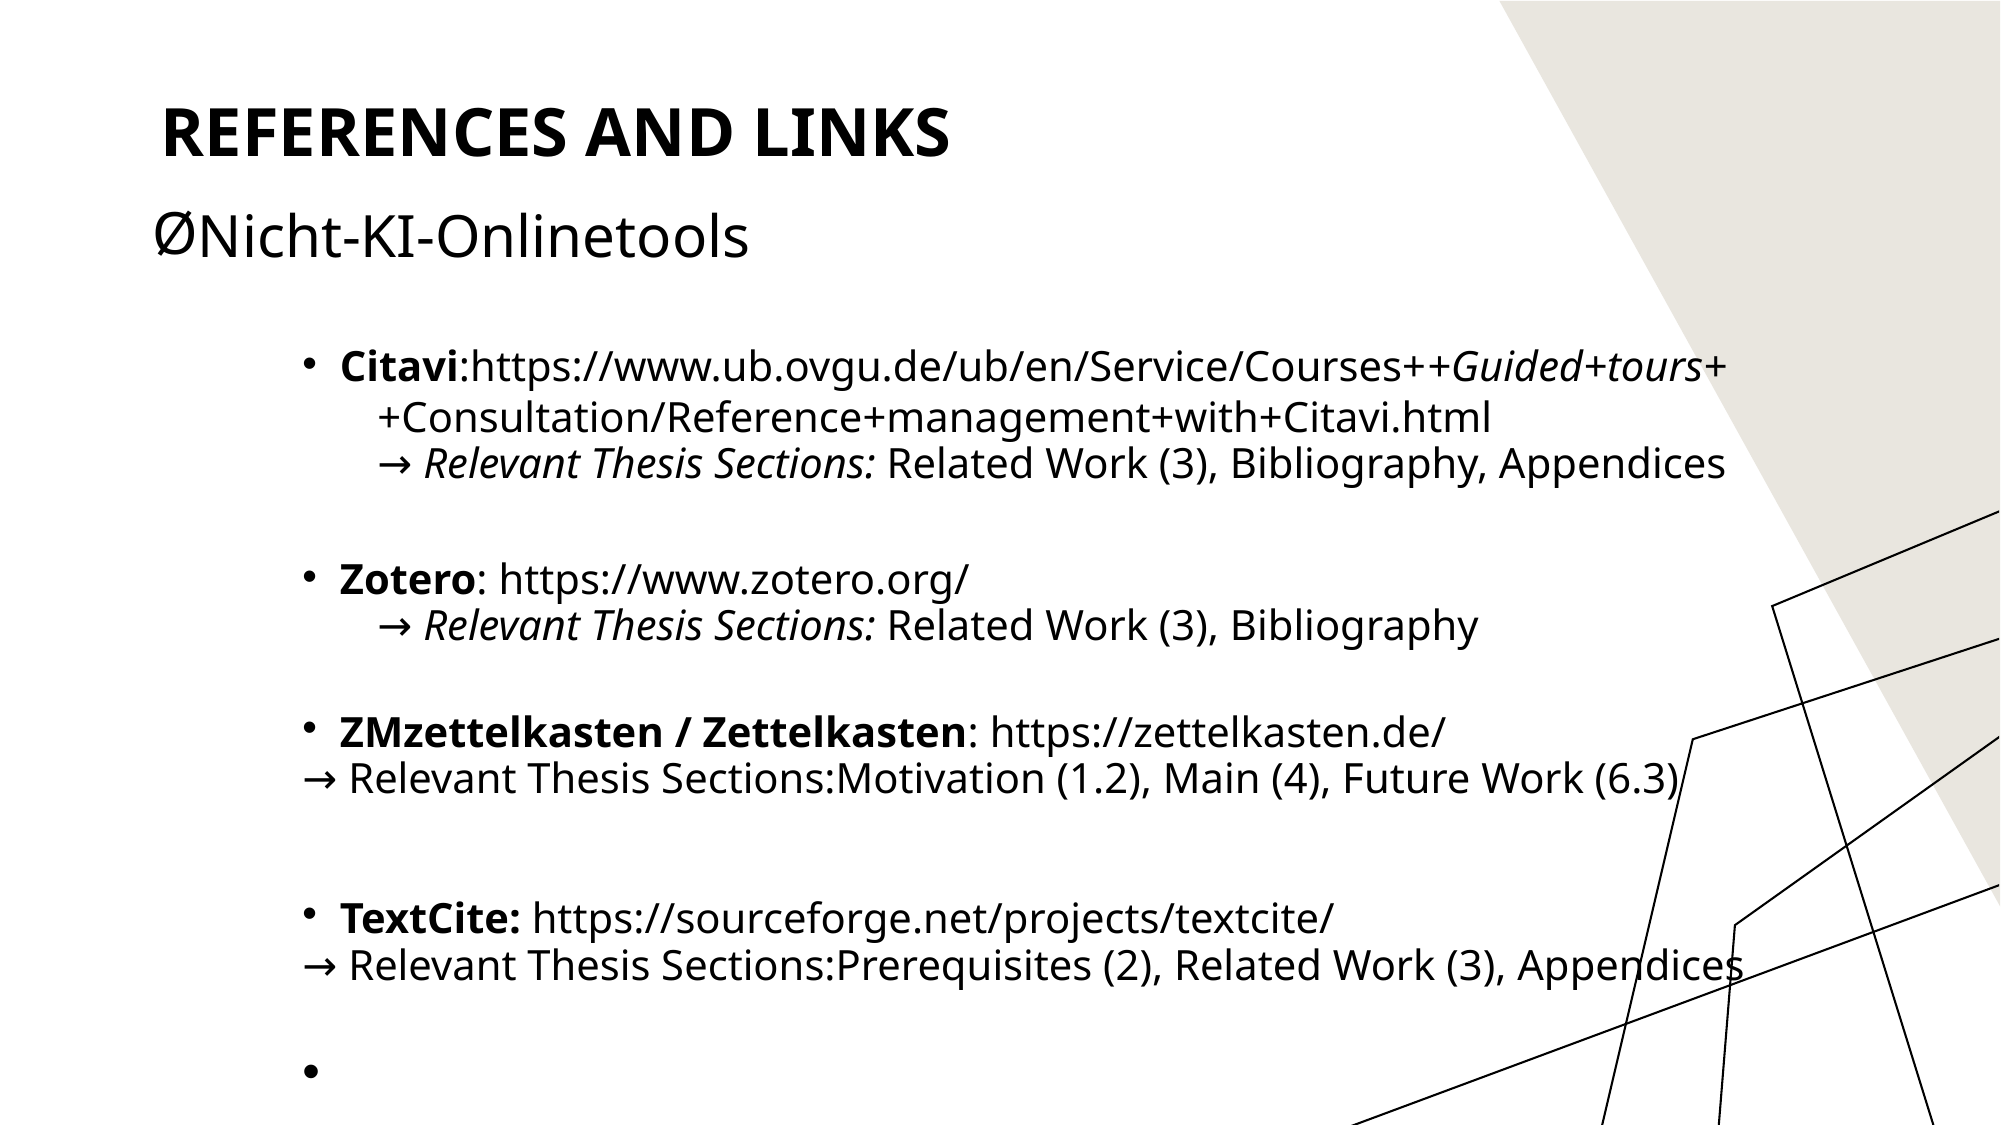

# REFERENCES AND LINKS
Nicht-KI-Onlinetools
Citavi:https://www.ub.ovgu.de/ub/en/Service/Courses++Guided+tours++Consultation/Reference+management+with+Citavi.html
→ Relevant Thesis Sections: Related Work (3), Bibliography, Appendices
Zotero: https://www.zotero.org/
→ Relevant Thesis Sections: Related Work (3), Bibliography
ZMzettelkasten / Zettelkasten: https://zettelkasten.de/
→ Relevant Thesis Sections:Motivation (1.2), Main (4), Future Work (6.3)
TextCite: https://sourceforge.net/projects/textcite/
→ Relevant Thesis Sections:Prerequisites (2), Related Work (3), Appendices